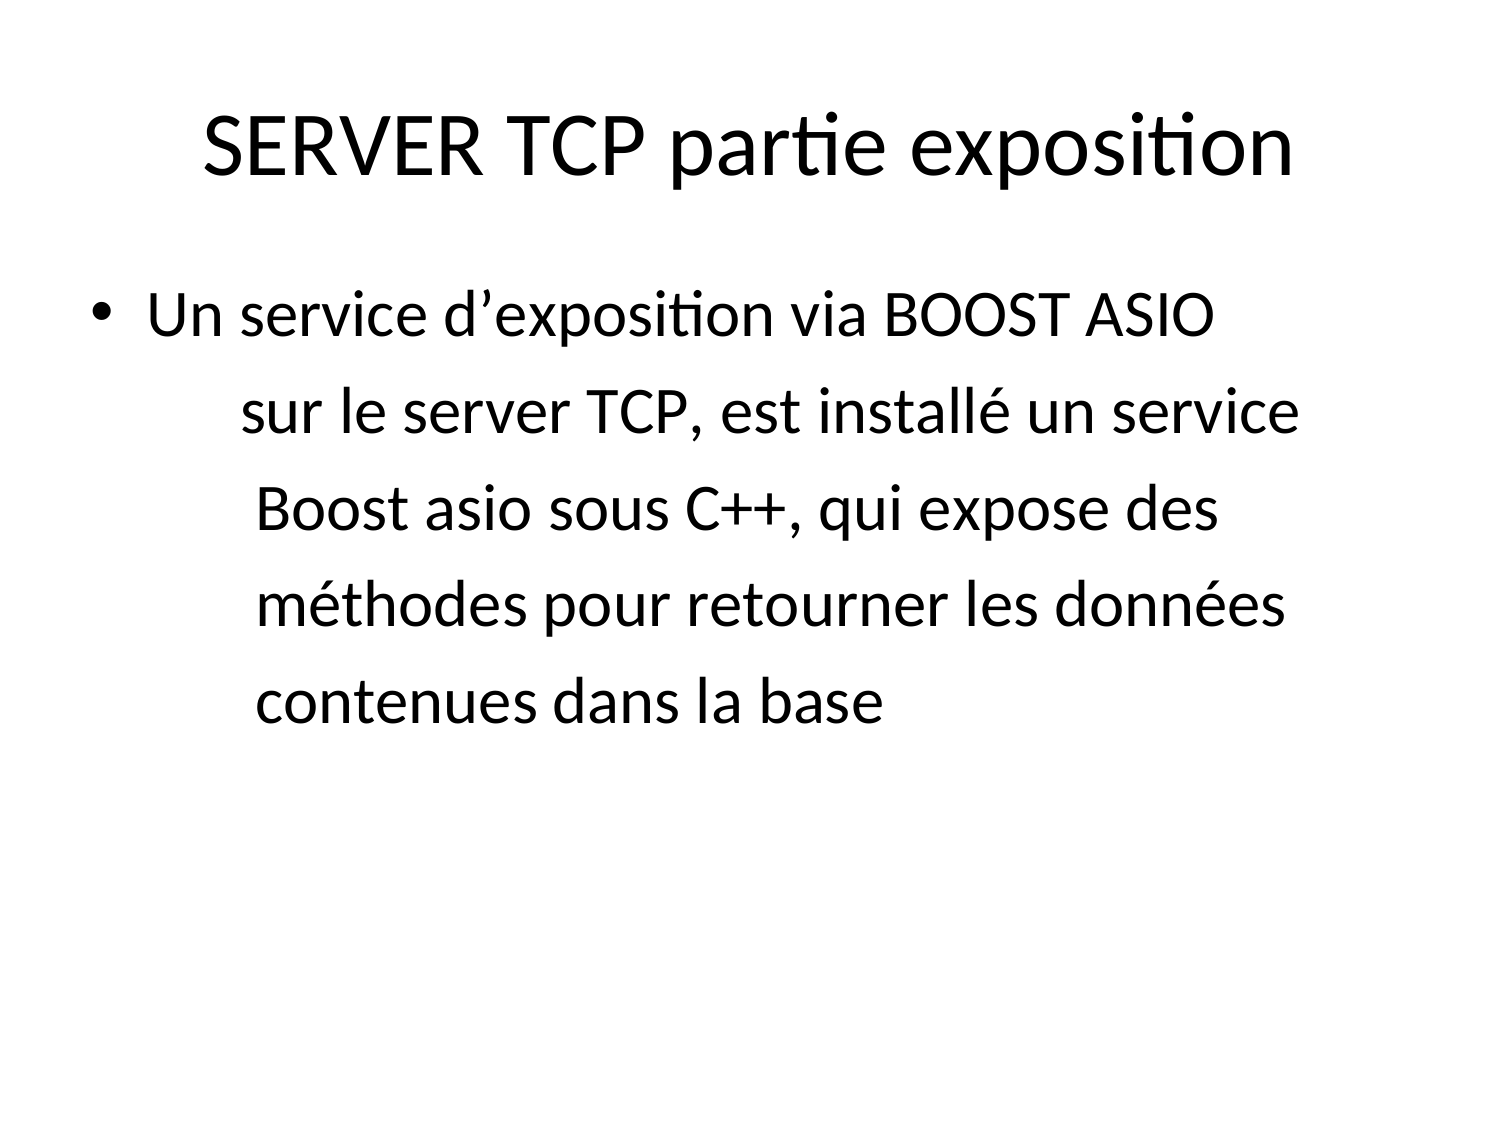

# SERVER TCP partie exposition
Un service d’exposition via BOOST ASIO
 sur le server TCP, est installé un service
 Boost asio sous C++, qui expose des
 méthodes pour retourner les données
 contenues dans la base